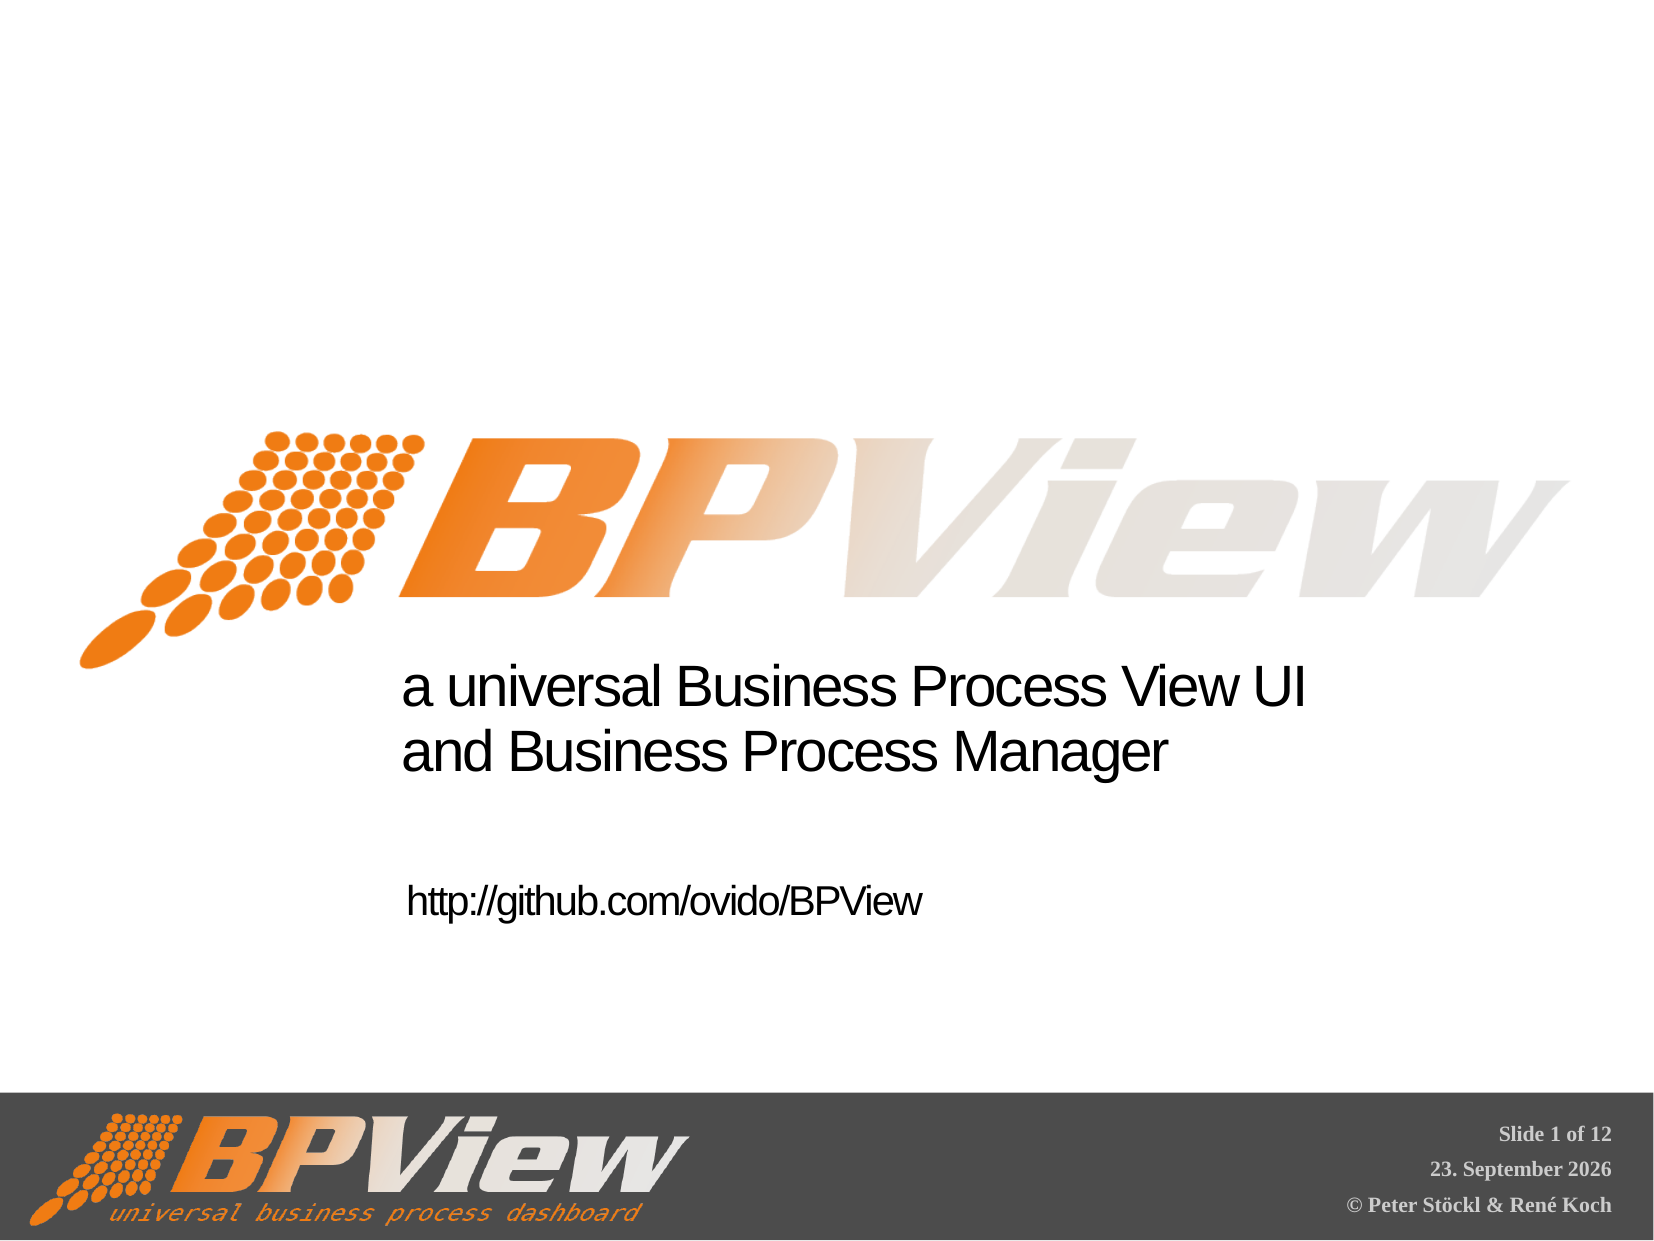

# a universal Business Process View UI and Business Process Manager http://github.com/ovido/BPView
1
© Peter Stöckl & René Koch